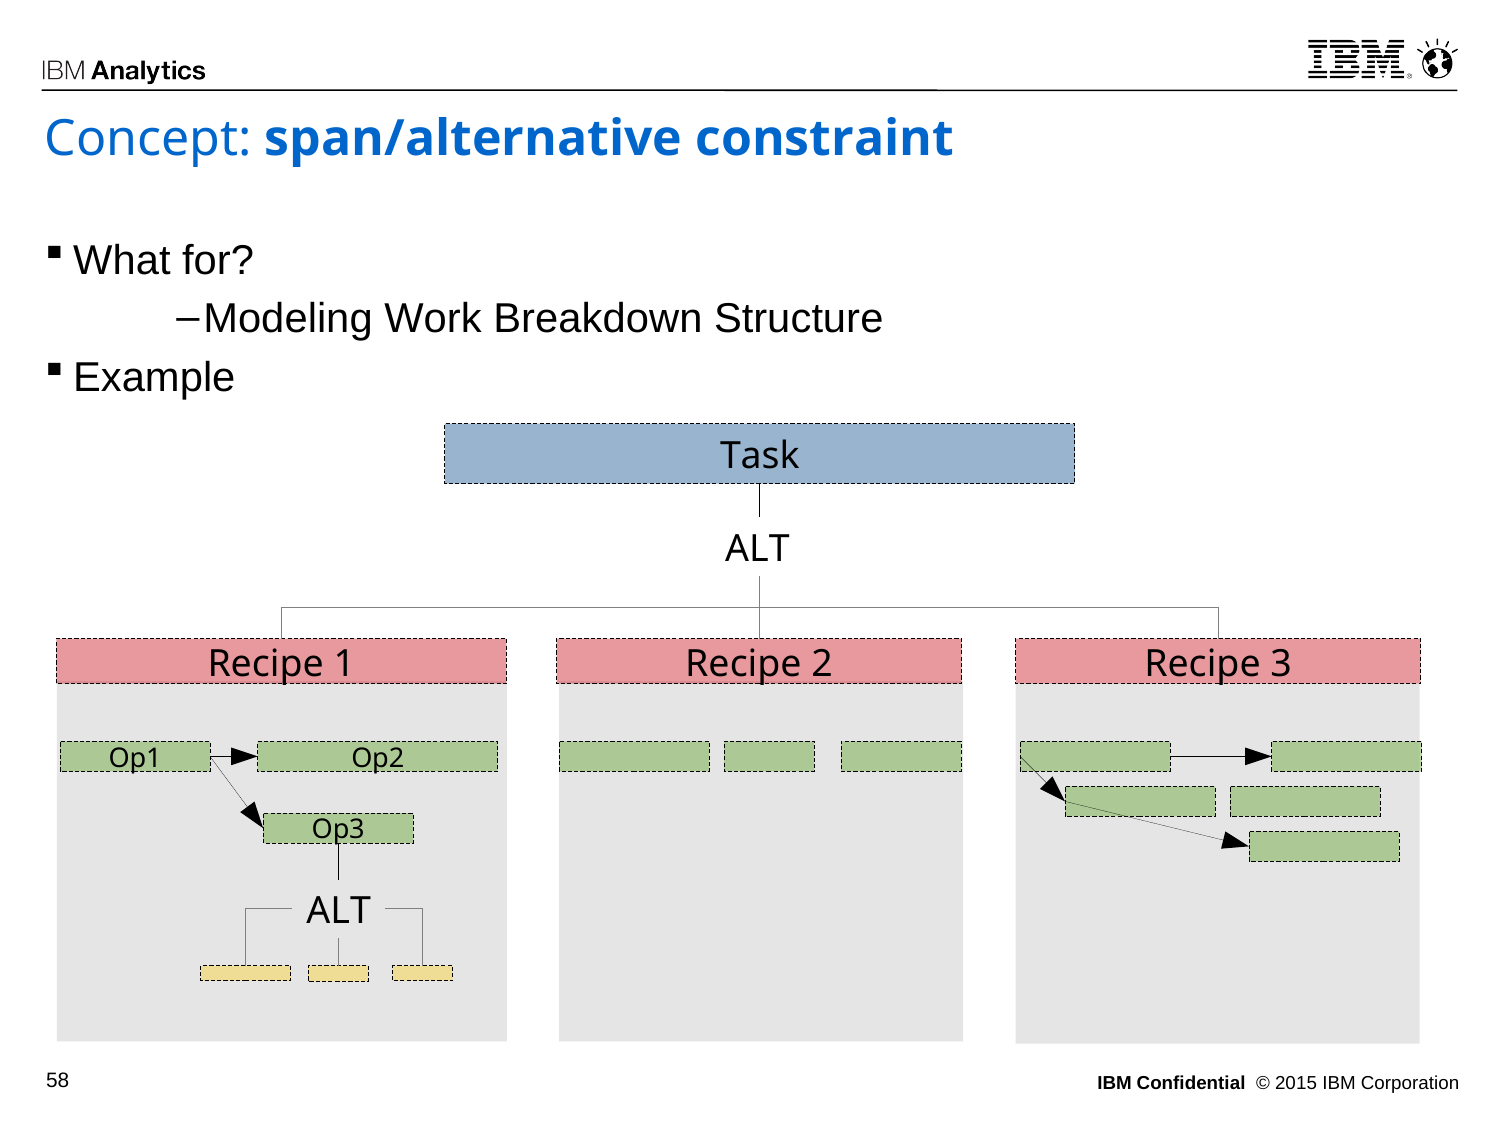

# Concept: span/alternative constraint
What for?
Modeling Work Breakdown Structure
Example
Task
ALT
Recipe 1
Recipe 2
Recipe 3
Op1
Op2
Op3
ALT